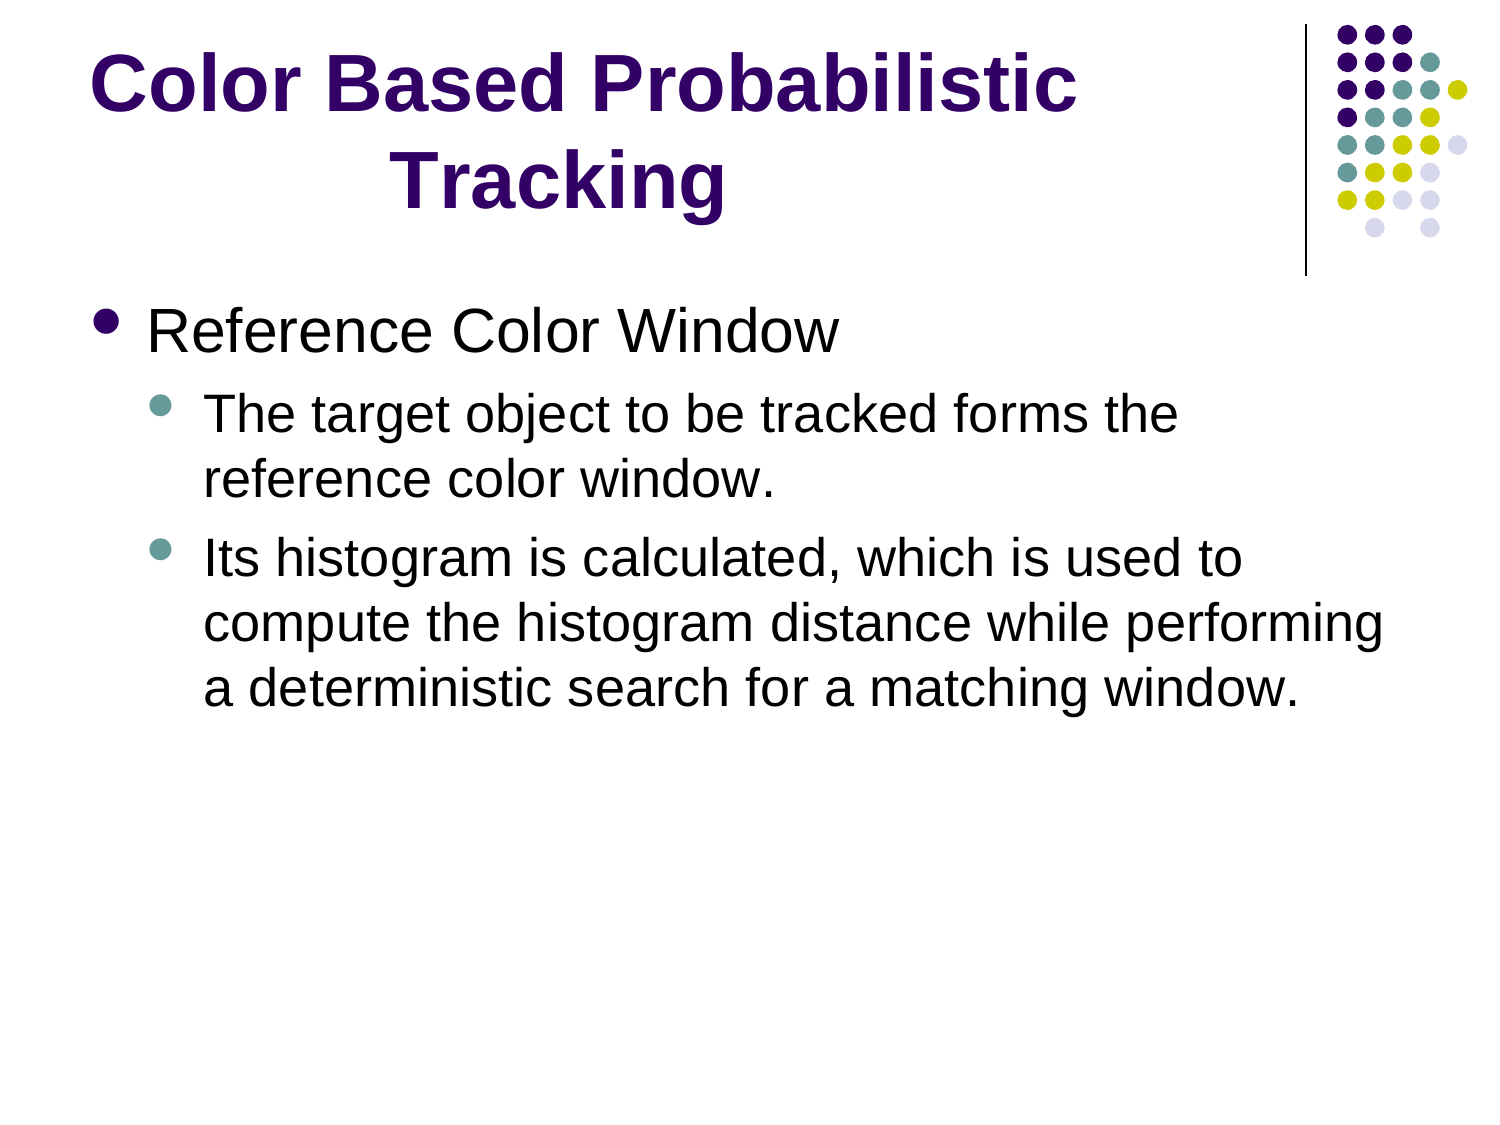

# Color Based Probabilistic 				Tracking
Reference Color Window
The target object to be tracked forms the reference color window.
Its histogram is calculated, which is used to compute the histogram distance while performing a deterministic search for a matching window.